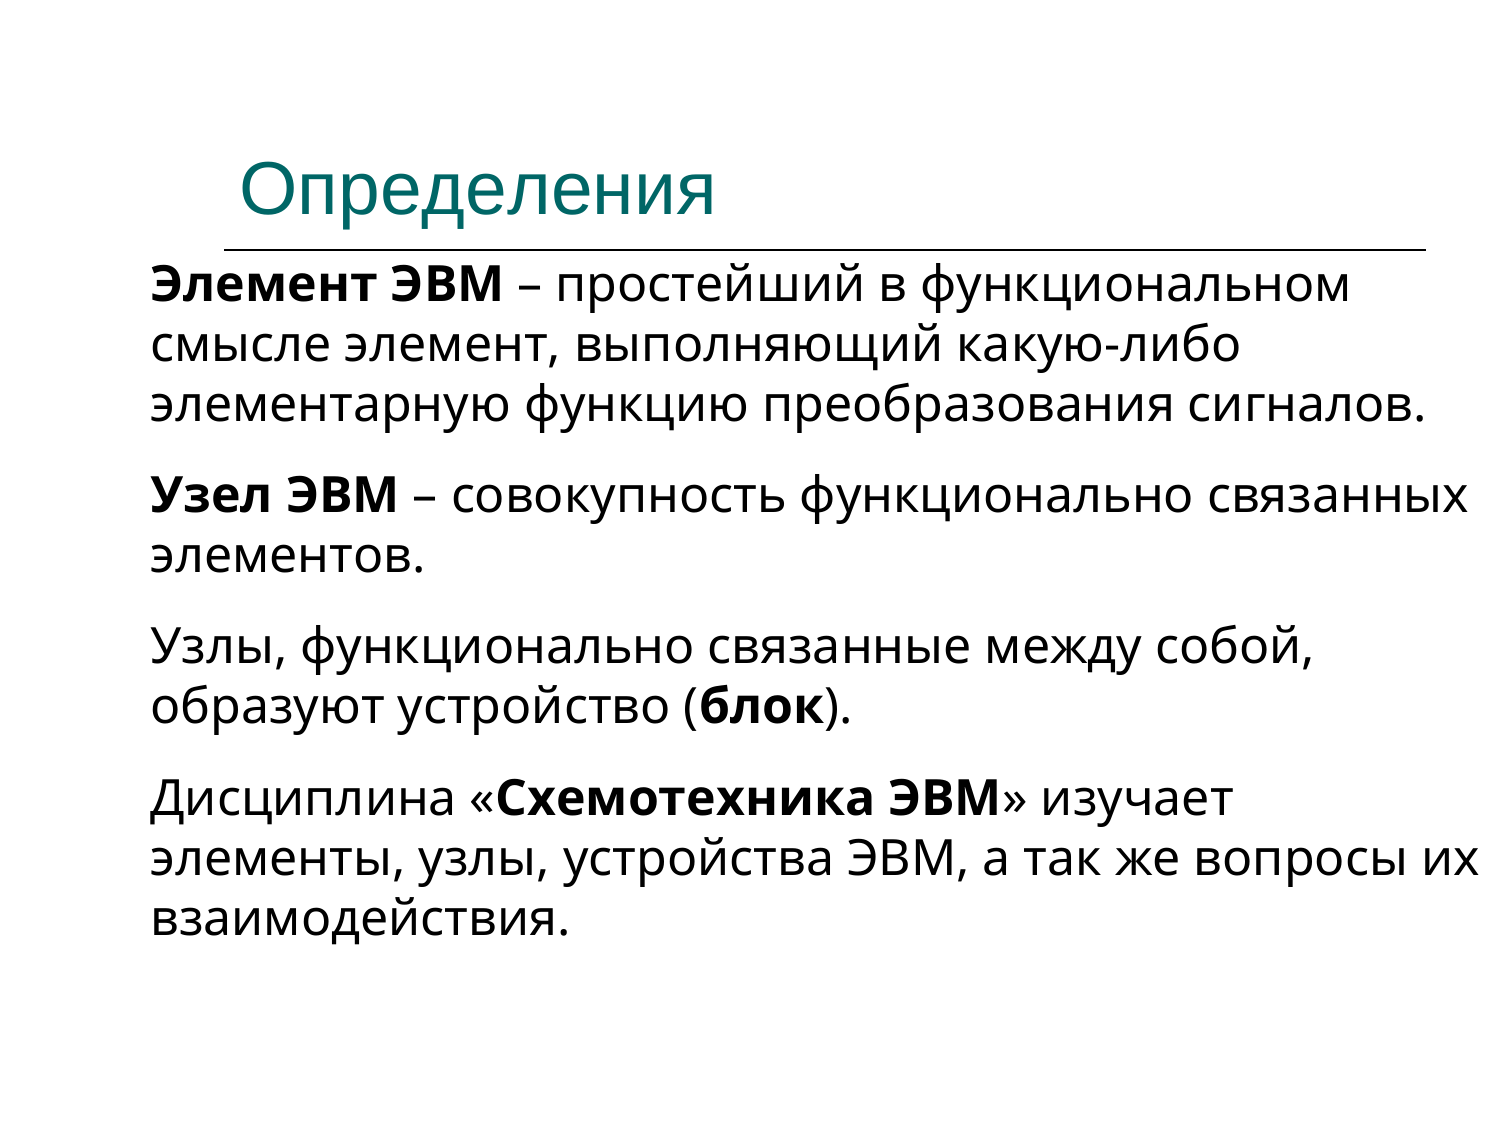

# Определения
Элемент ЭВМ – простейший в функциональном смысле элемент, выполняющий какую-либо элементарную функцию преобразования сигналов.
Узел ЭВМ – совокупность функционально связанных элементов.
Узлы, функционально связанные между собой, образуют устройство (блок).
Дисциплина «Схемотехника ЭВМ» изучает элементы, узлы, устройства ЭВМ, а так же вопросы их взаимодействия.